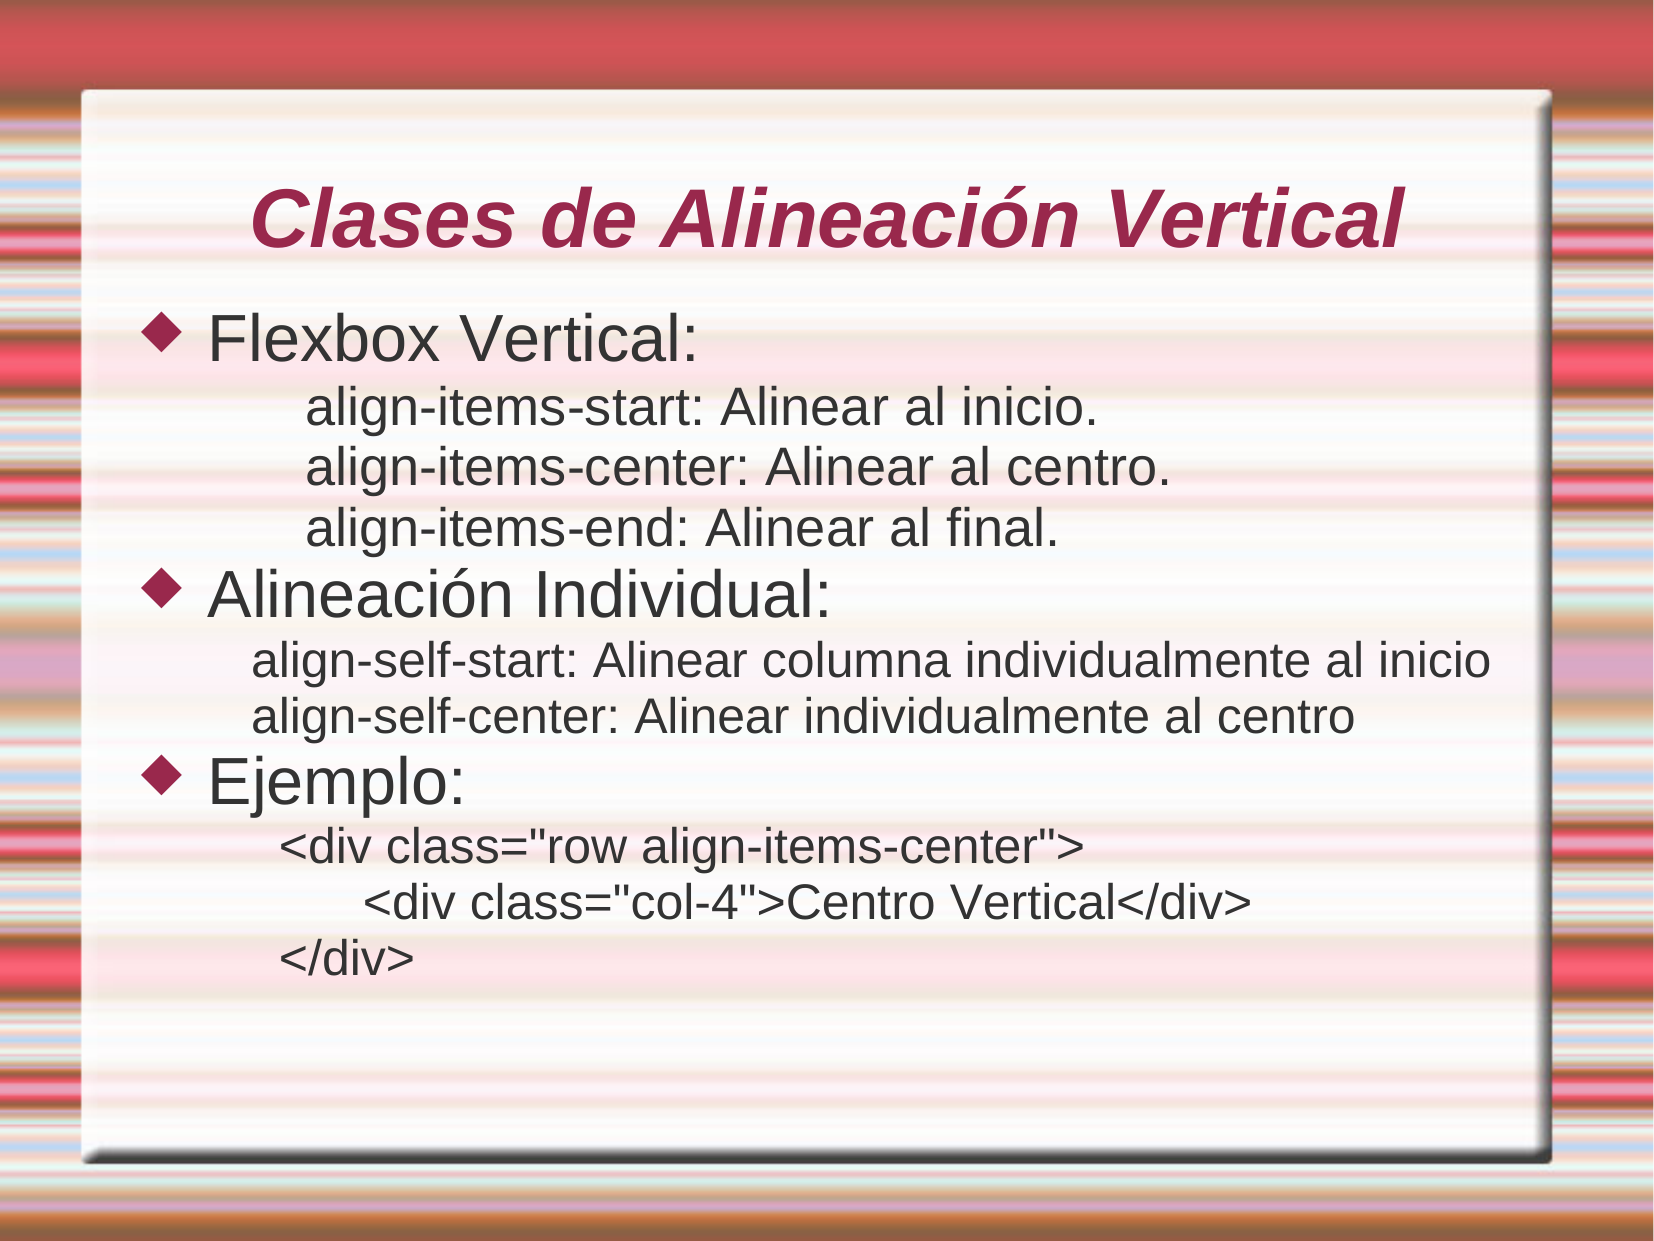

# Clases de Alineación Vertical
Flexbox Vertical:
 align-items-start: Alinear al inicio.
 align-items-center: Alinear al centro.
 align-items-end: Alinear al final.
Alineación Individual:
 align-self-start: Alinear columna individualmente al inicio
 align-self-center: Alinear individualmente al centro
Ejemplo:
 <div class="row align-items-center">
 <div class="col-4">Centro Vertical</div>
 </div>